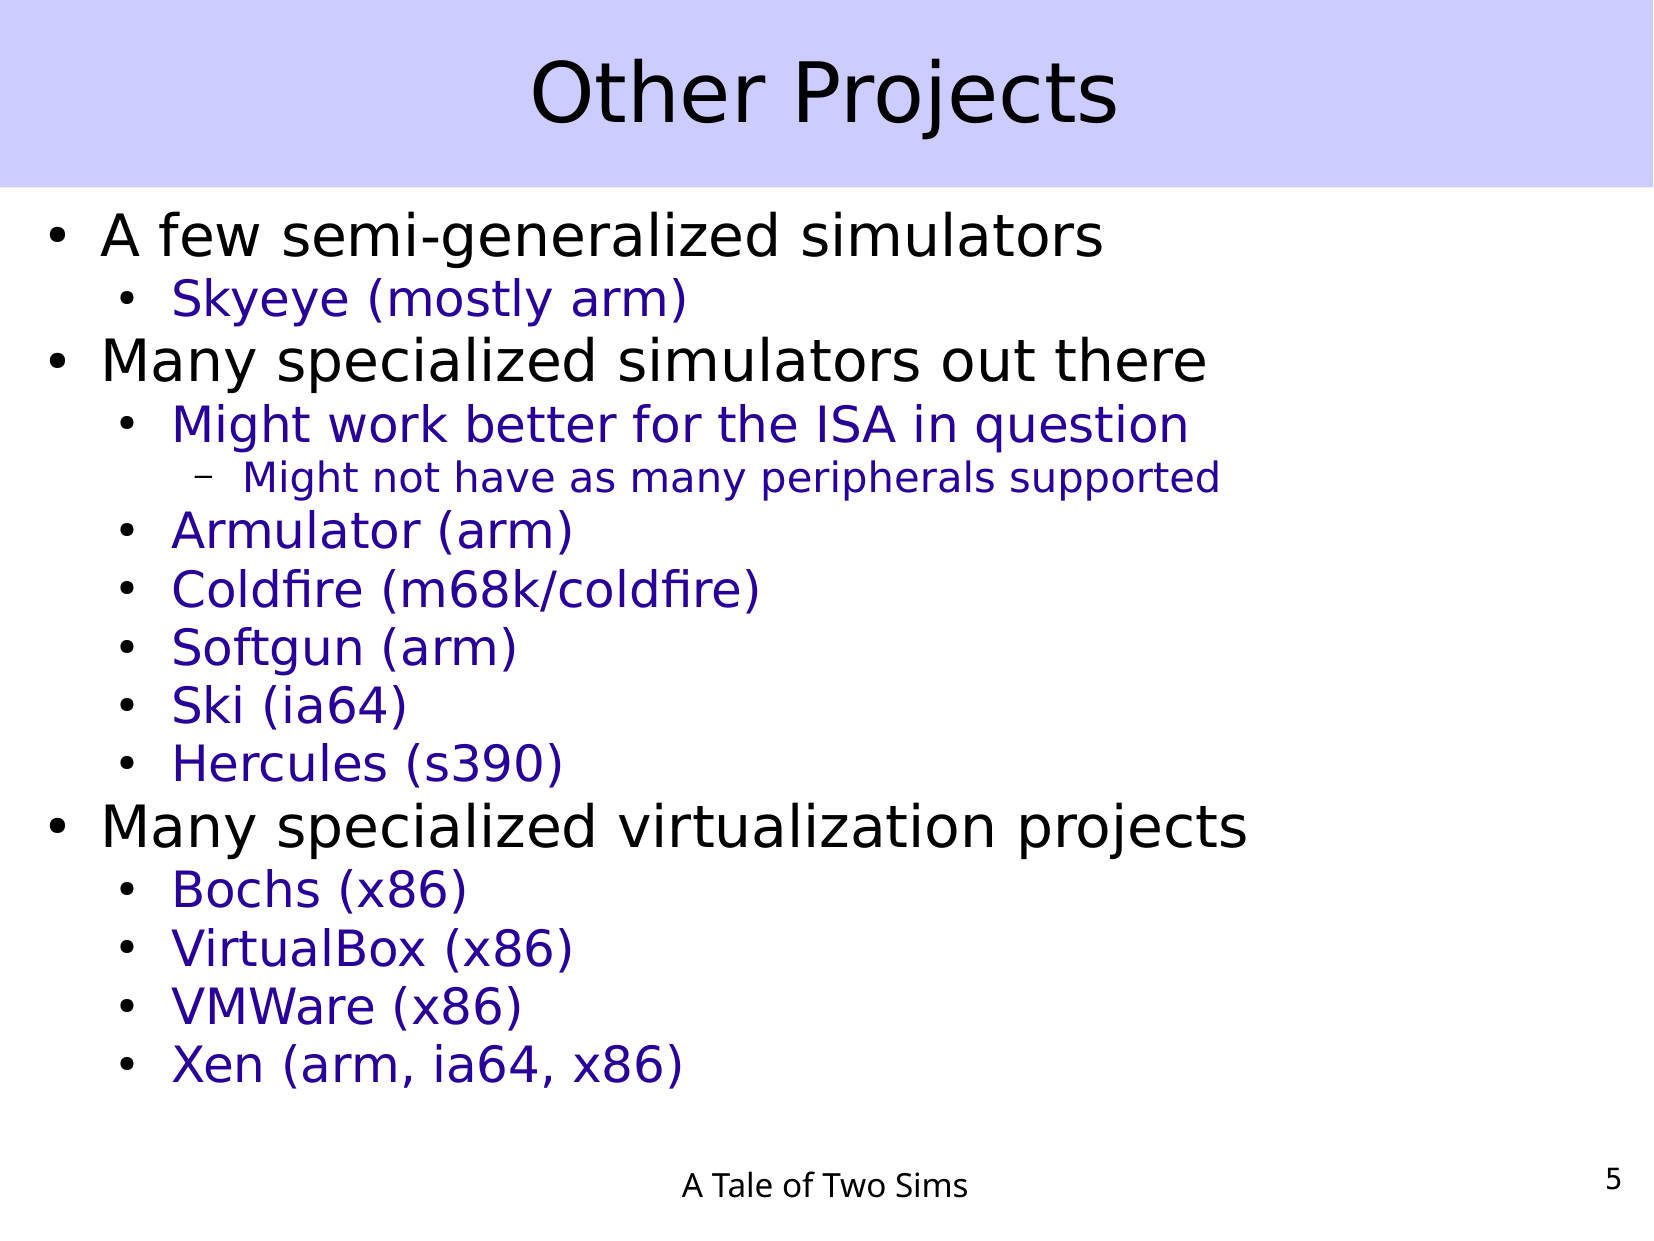

# Other Projects
A few semi-generalized simulators
Skyeye (mostly arm)
Many specialized simulators out there
Might work better for the ISA in question
Might not have as many peripherals supported
Armulator (arm)
Coldfire (m68k/coldfire)
Softgun (arm)
Ski (ia64)
Hercules (s390)
Many specialized virtualization projects
Bochs (x86)
VirtualBox (x86)
VMWare (x86)
Xen (arm, ia64, x86)
5